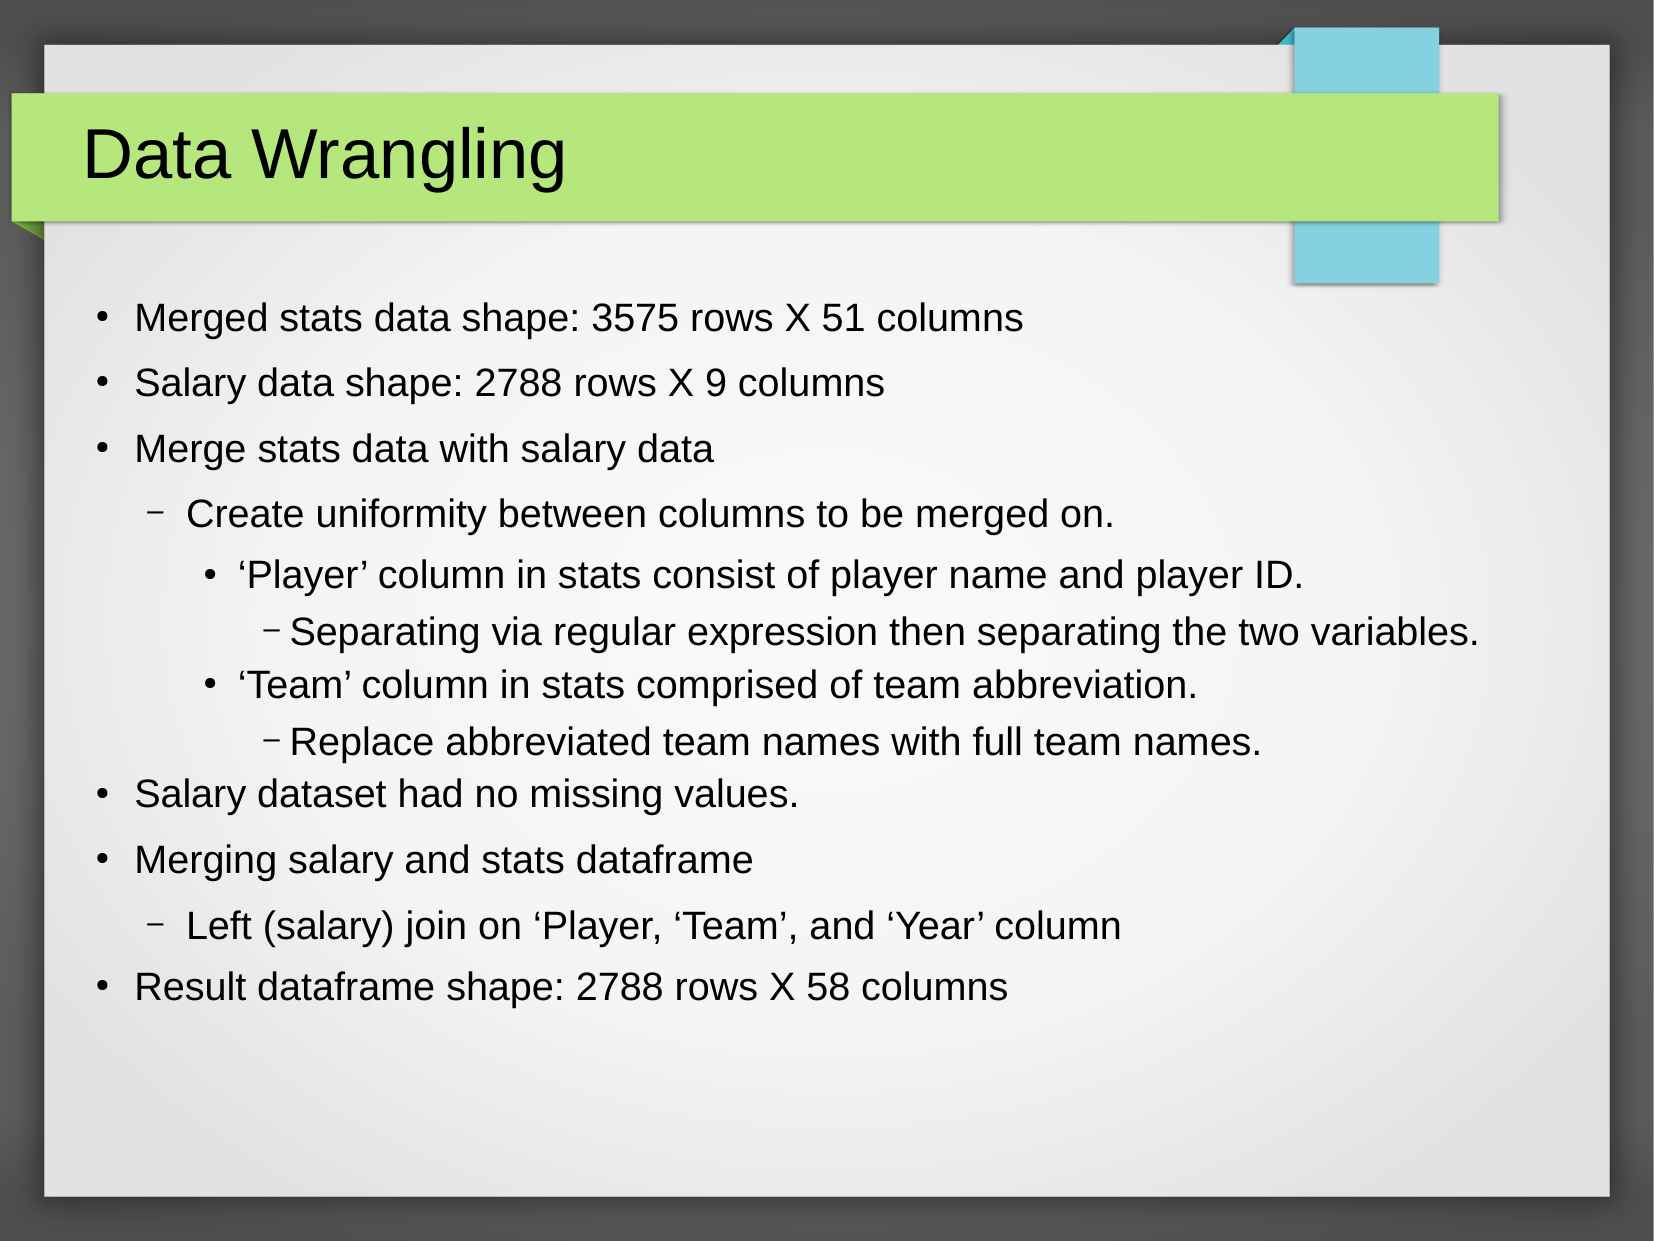

# Data Wrangling
Merged stats data shape: 3575 rows X 51 columns
Salary data shape: 2788 rows X 9 columns
Merge stats data with salary data
Create uniformity between columns to be merged on.
‘Player’ column in stats consist of player name and player ID.
Separating via regular expression then separating the two variables.
‘Team’ column in stats comprised of team abbreviation.
Replace abbreviated team names with full team names.
Salary dataset had no missing values.
Merging salary and stats dataframe
Left (salary) join on ‘Player, ‘Team’, and ‘Year’ column
Result dataframe shape: 2788 rows X 58 columns